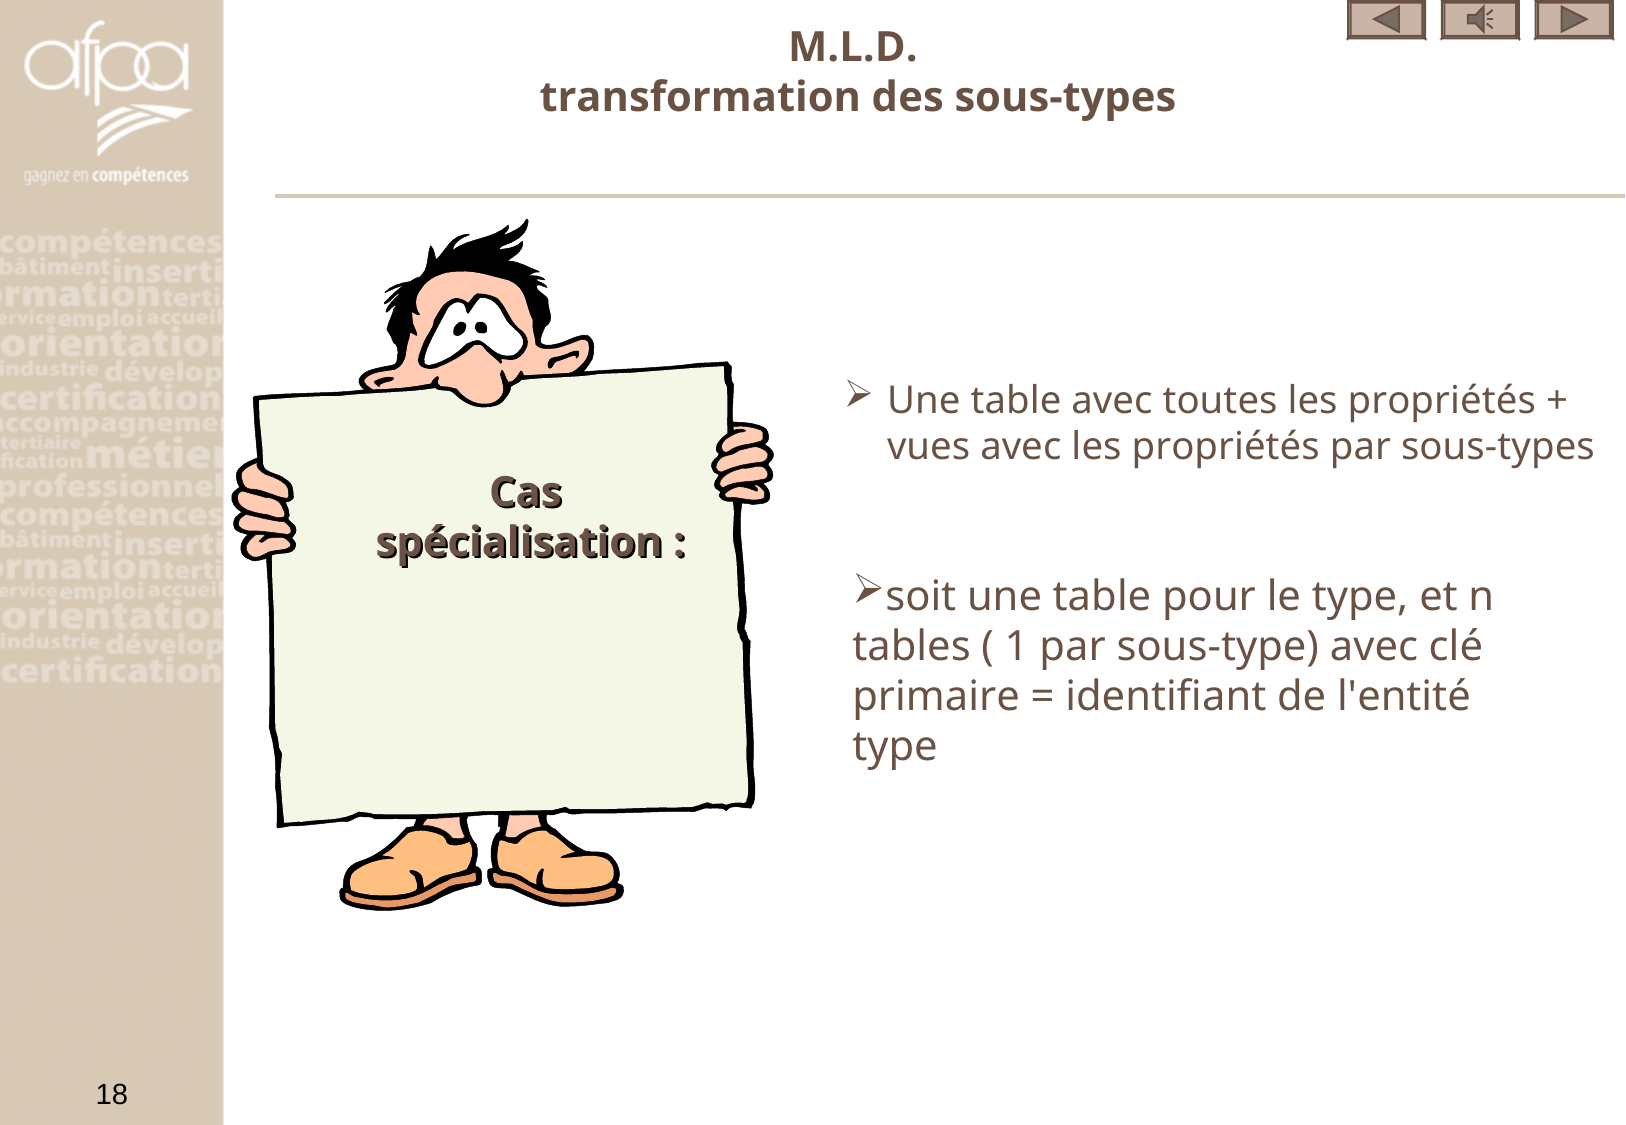

# M.L.D. transformation des sous-types
Une table avec toutes les propriétés + vues avec les propriétés par sous-types
Cas
 spécialisation :
soit une table pour le type, et n tables ( 1 par sous-type) avec clé primaire = identifiant de l'entité type